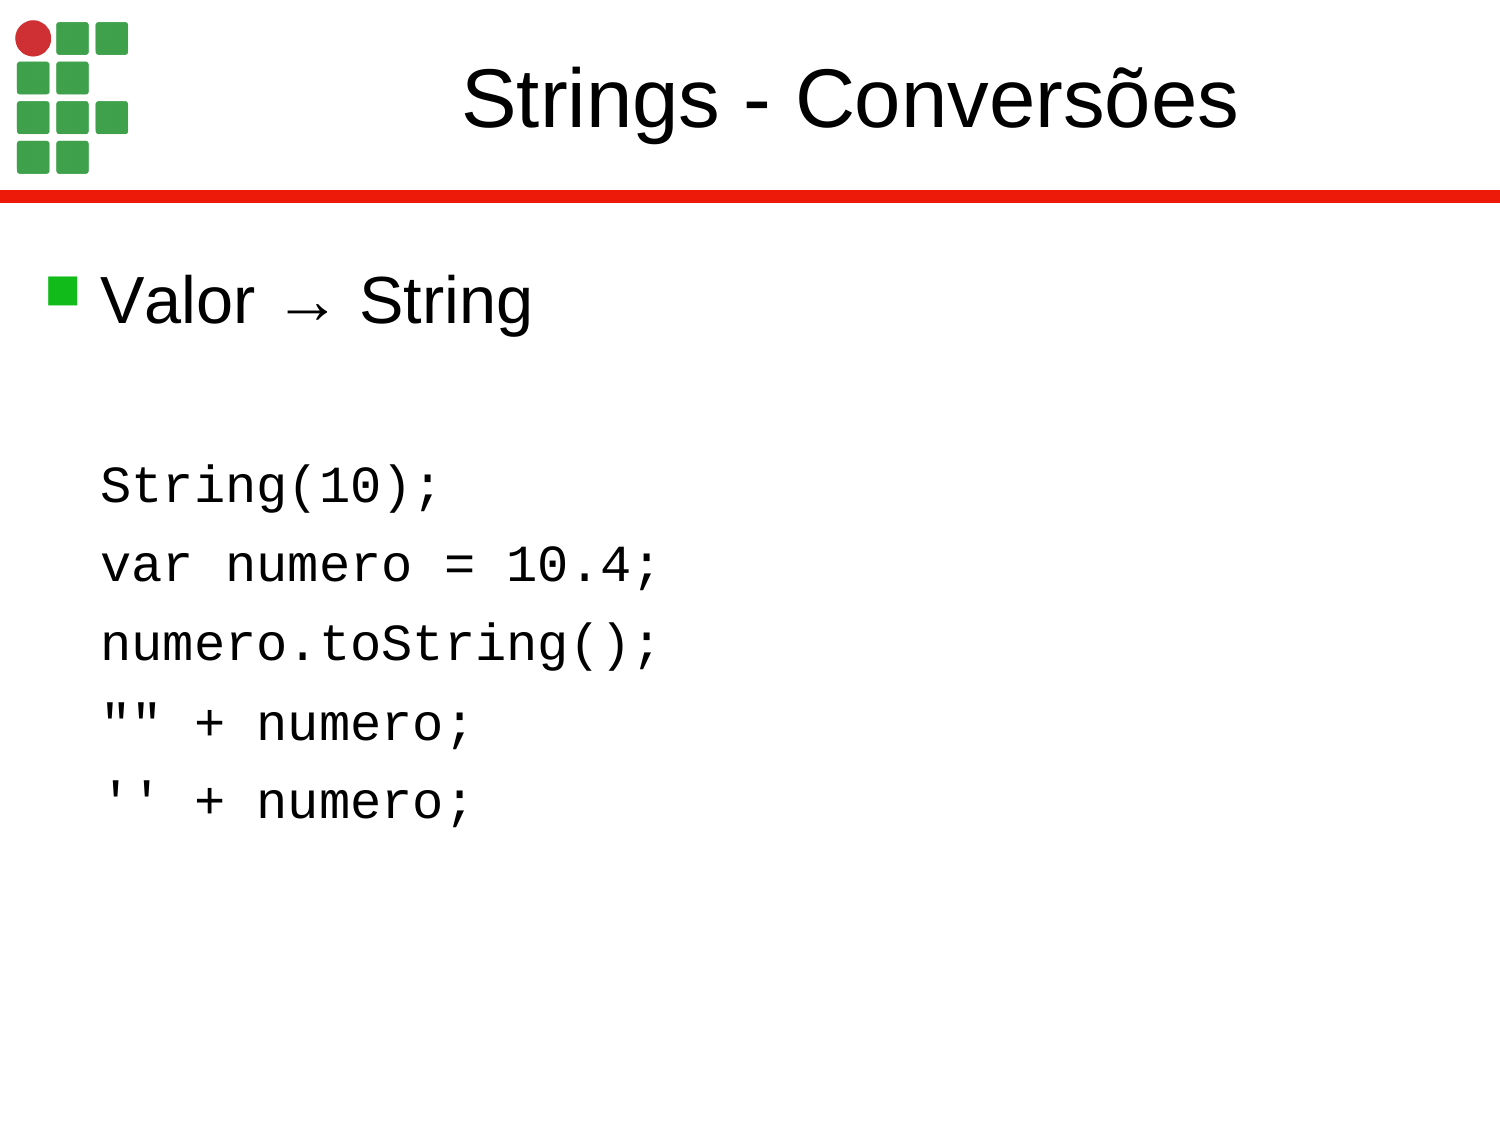

# Strings - Conversões
Valor → String
String(10);
var numero = 10.4;
numero.toString();
"" + numero;
'' + numero;